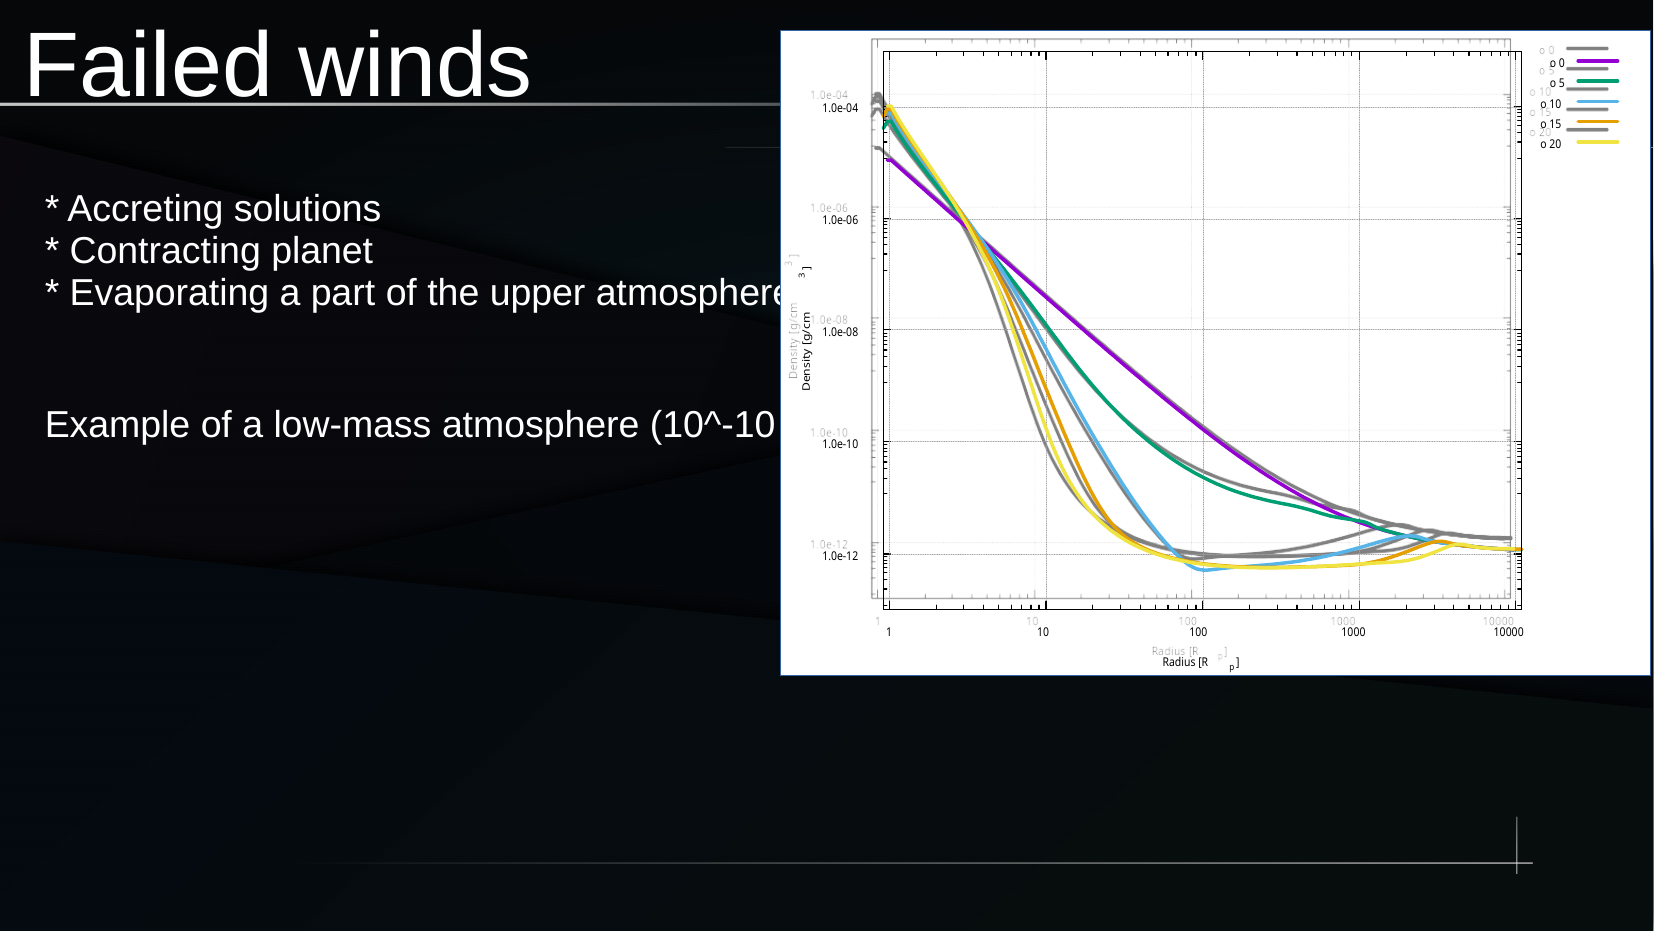

# Failed winds
* Accreting solutions
* Contracting planet
* Evaporating a part of the upper atmosphere
Example of a low-mass atmosphere (10^-10 m_e at 0.1 m_e core)